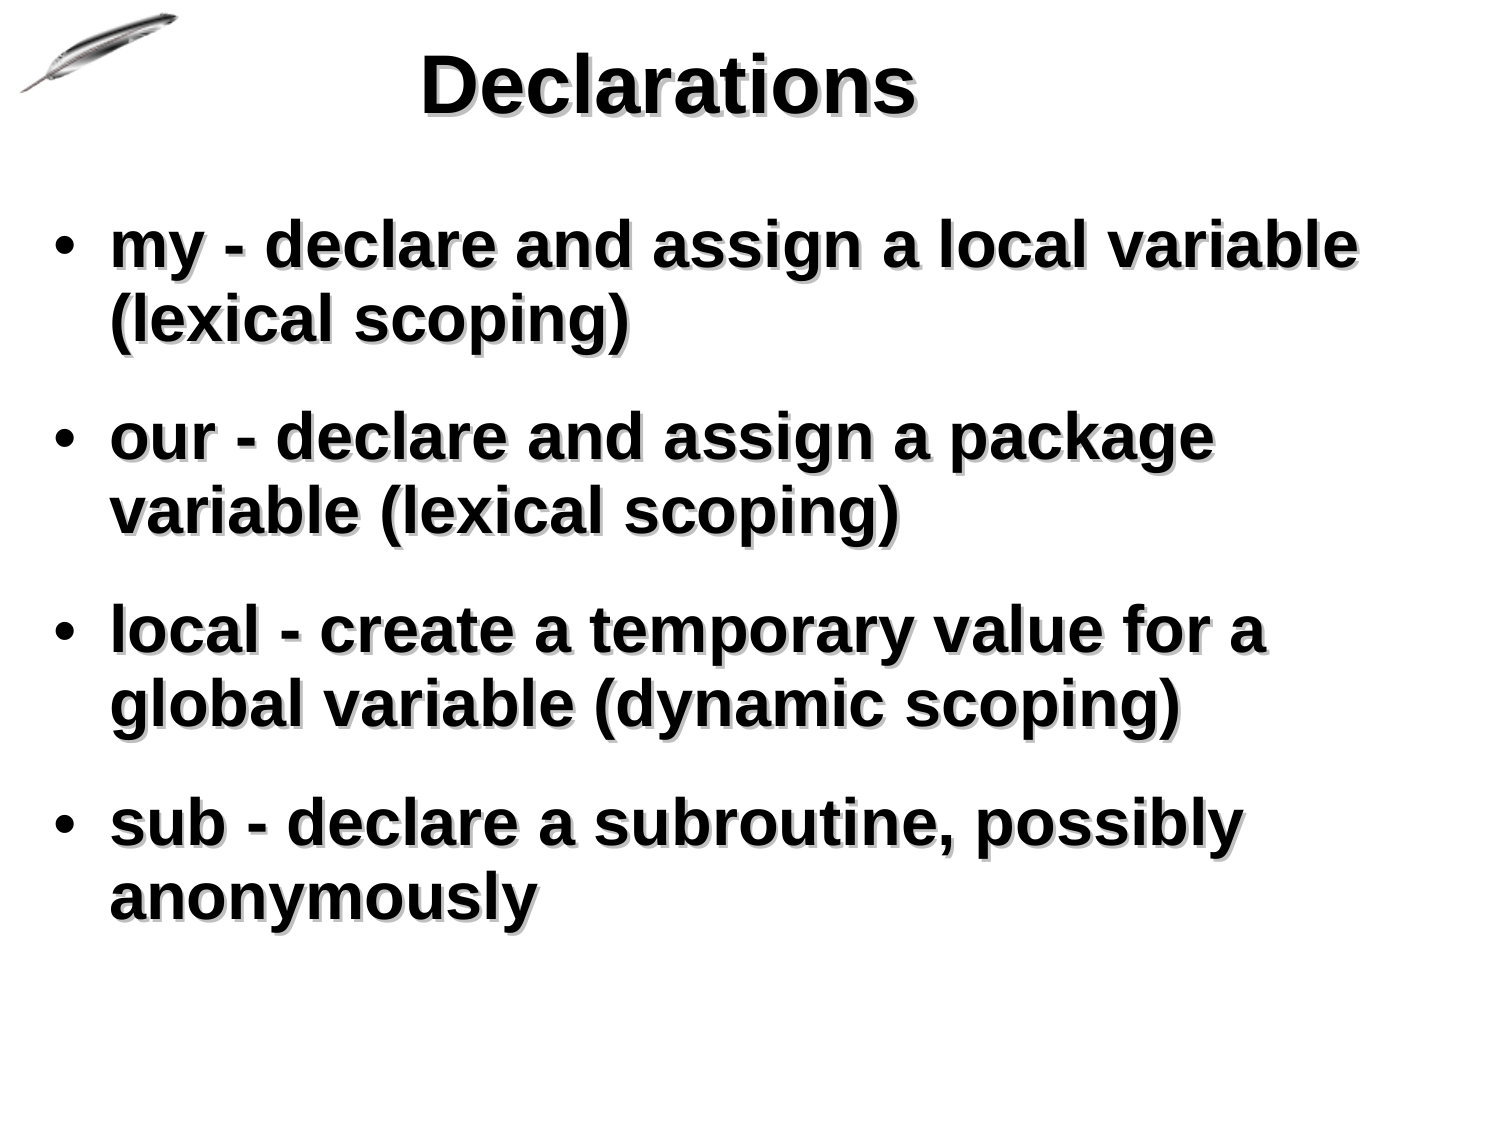

# Declarations
my - declare and assign a local variable (lexical scoping)
our - declare and assign a package variable (lexical scoping)
local - create a temporary value for a global variable (dynamic scoping)
sub - declare a subroutine, possibly anonymously